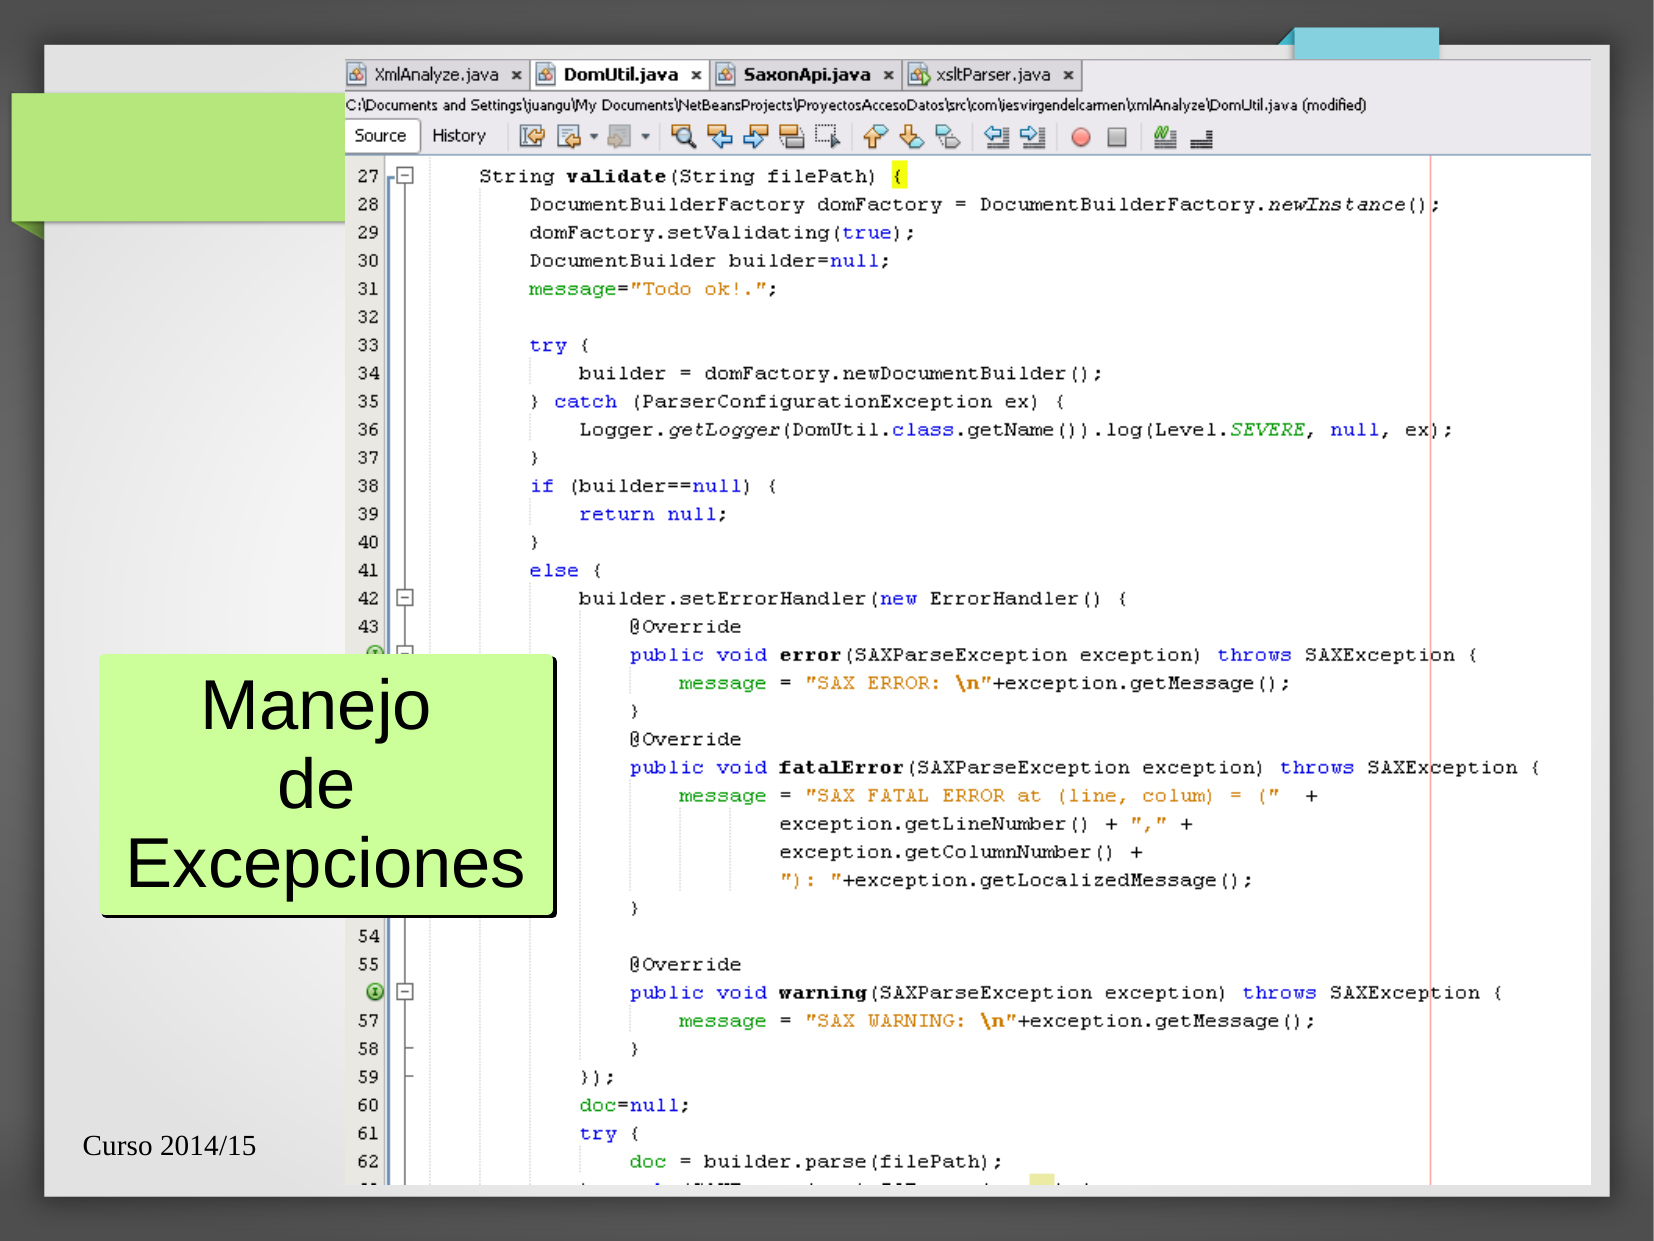

# Manejo de Excepciones
Curso 2014/15
Acceso a Datos
33